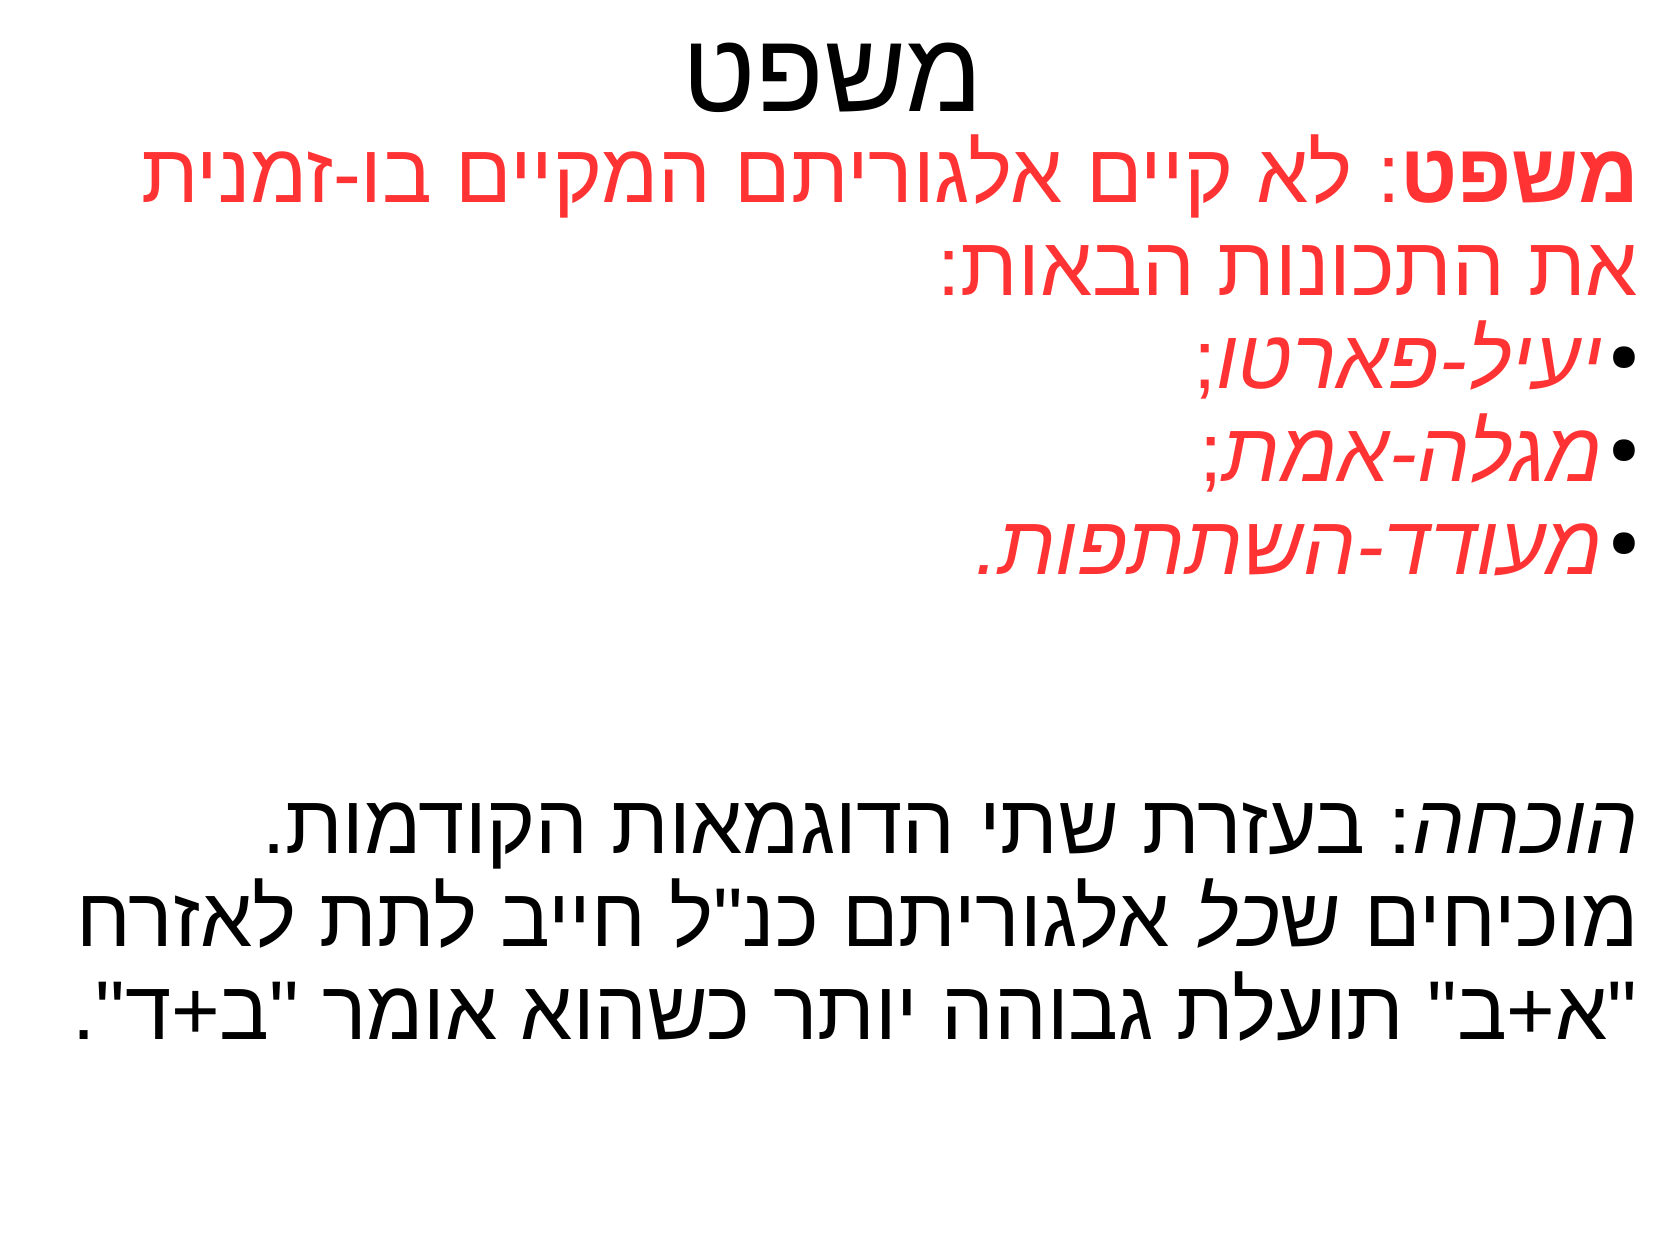

# משפט
משפט: לא קיים אלגוריתם המקיים בו-זמנית את התכונות הבאות:
יעיל-פארטו;
מגלה-אמת;
מעודד-השתתפות.
הוכחה: בעזרת שתי הדוגמאות הקודמות. מוכיחים שכל אלגוריתם כנ"ל חייב לתת לאזרח "א+ב" תועלת גבוהה יותר כשהוא אומר "ב+ד".